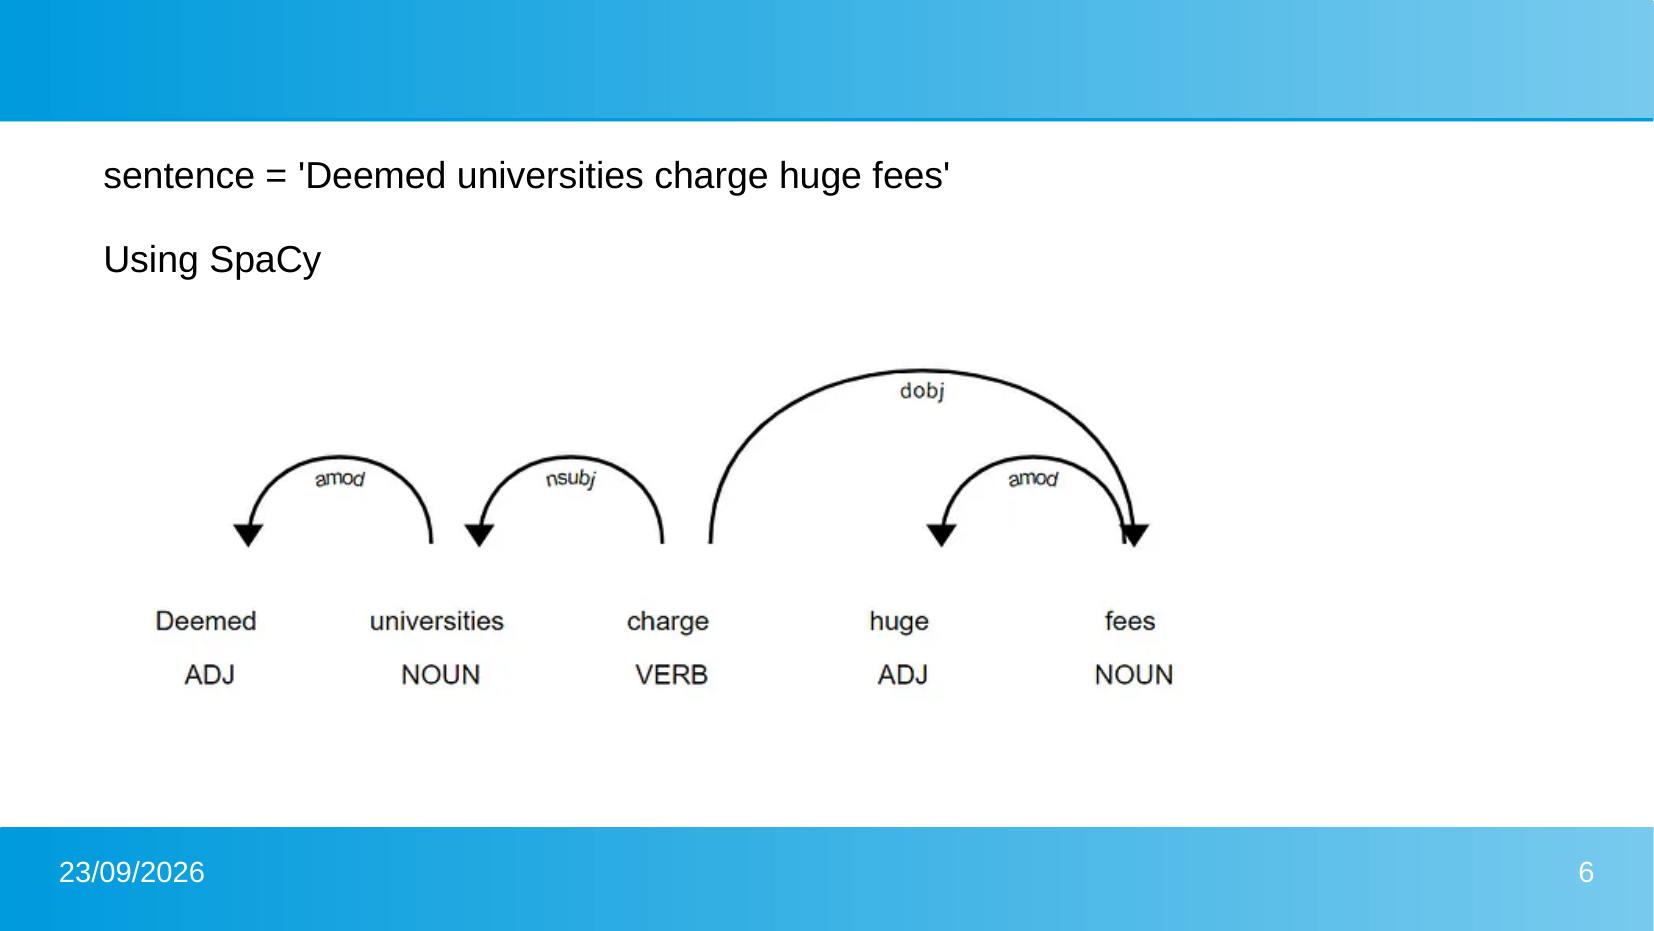

#
sentence = 'Deemed universities charge huge fees'
Using SpaCy
6